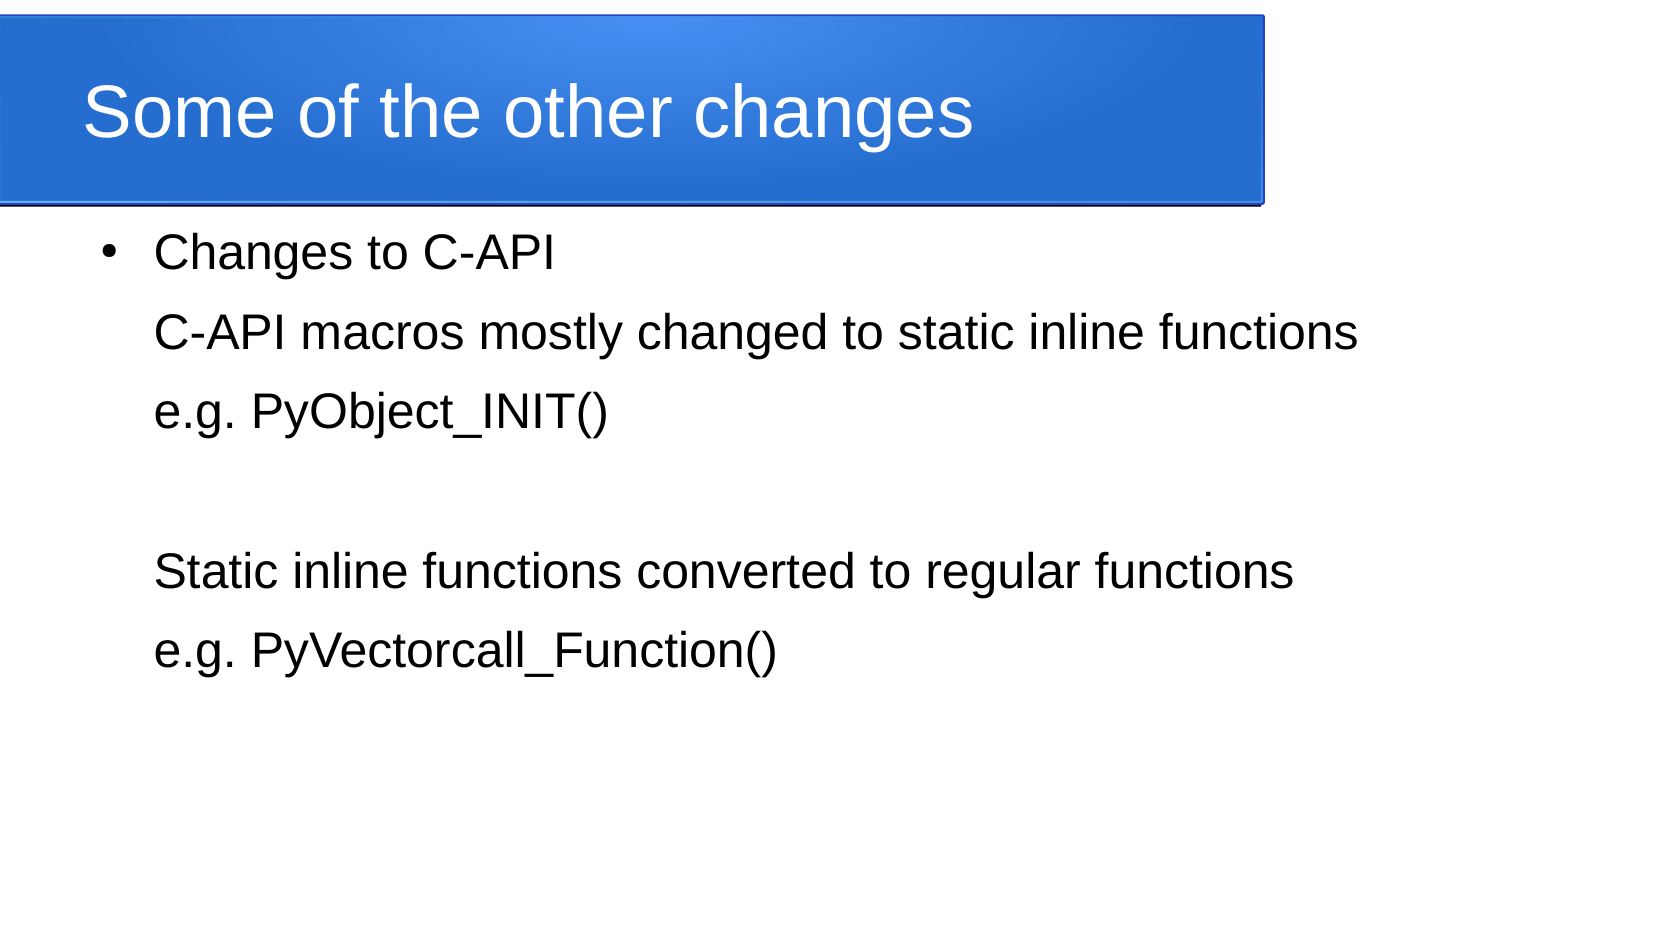

# Some of the other changes
Changes to C-API
C-API macros mostly changed to static inline functions
e.g. PyObject_INIT()
Static inline functions converted to regular functions
e.g. PyVectorcall_Function()